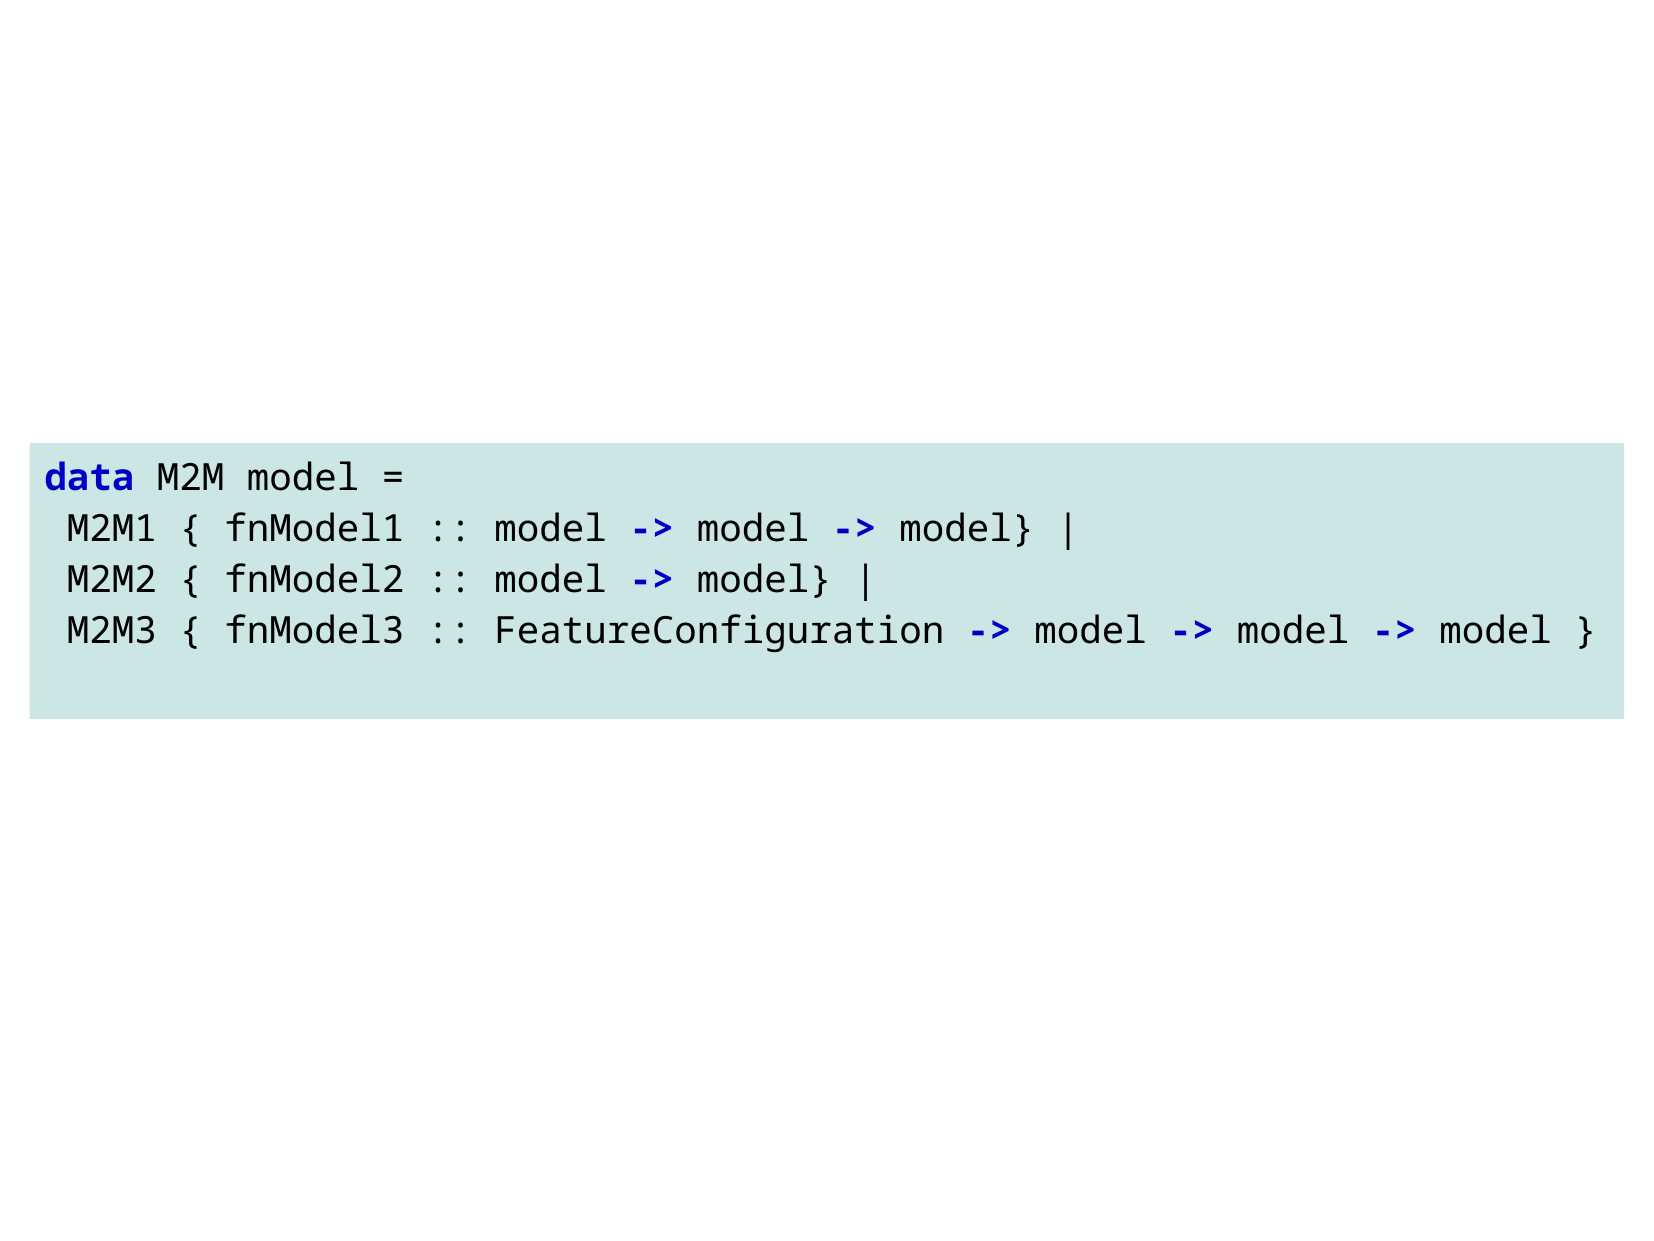

data M2M model =
 M2M1 { fnModel1 :: model -> model -> model} |
 M2M2 { fnModel2 :: model -> model} |
 M2M3 { fnModel3 :: FeatureConfiguration -> model -> model -> model }